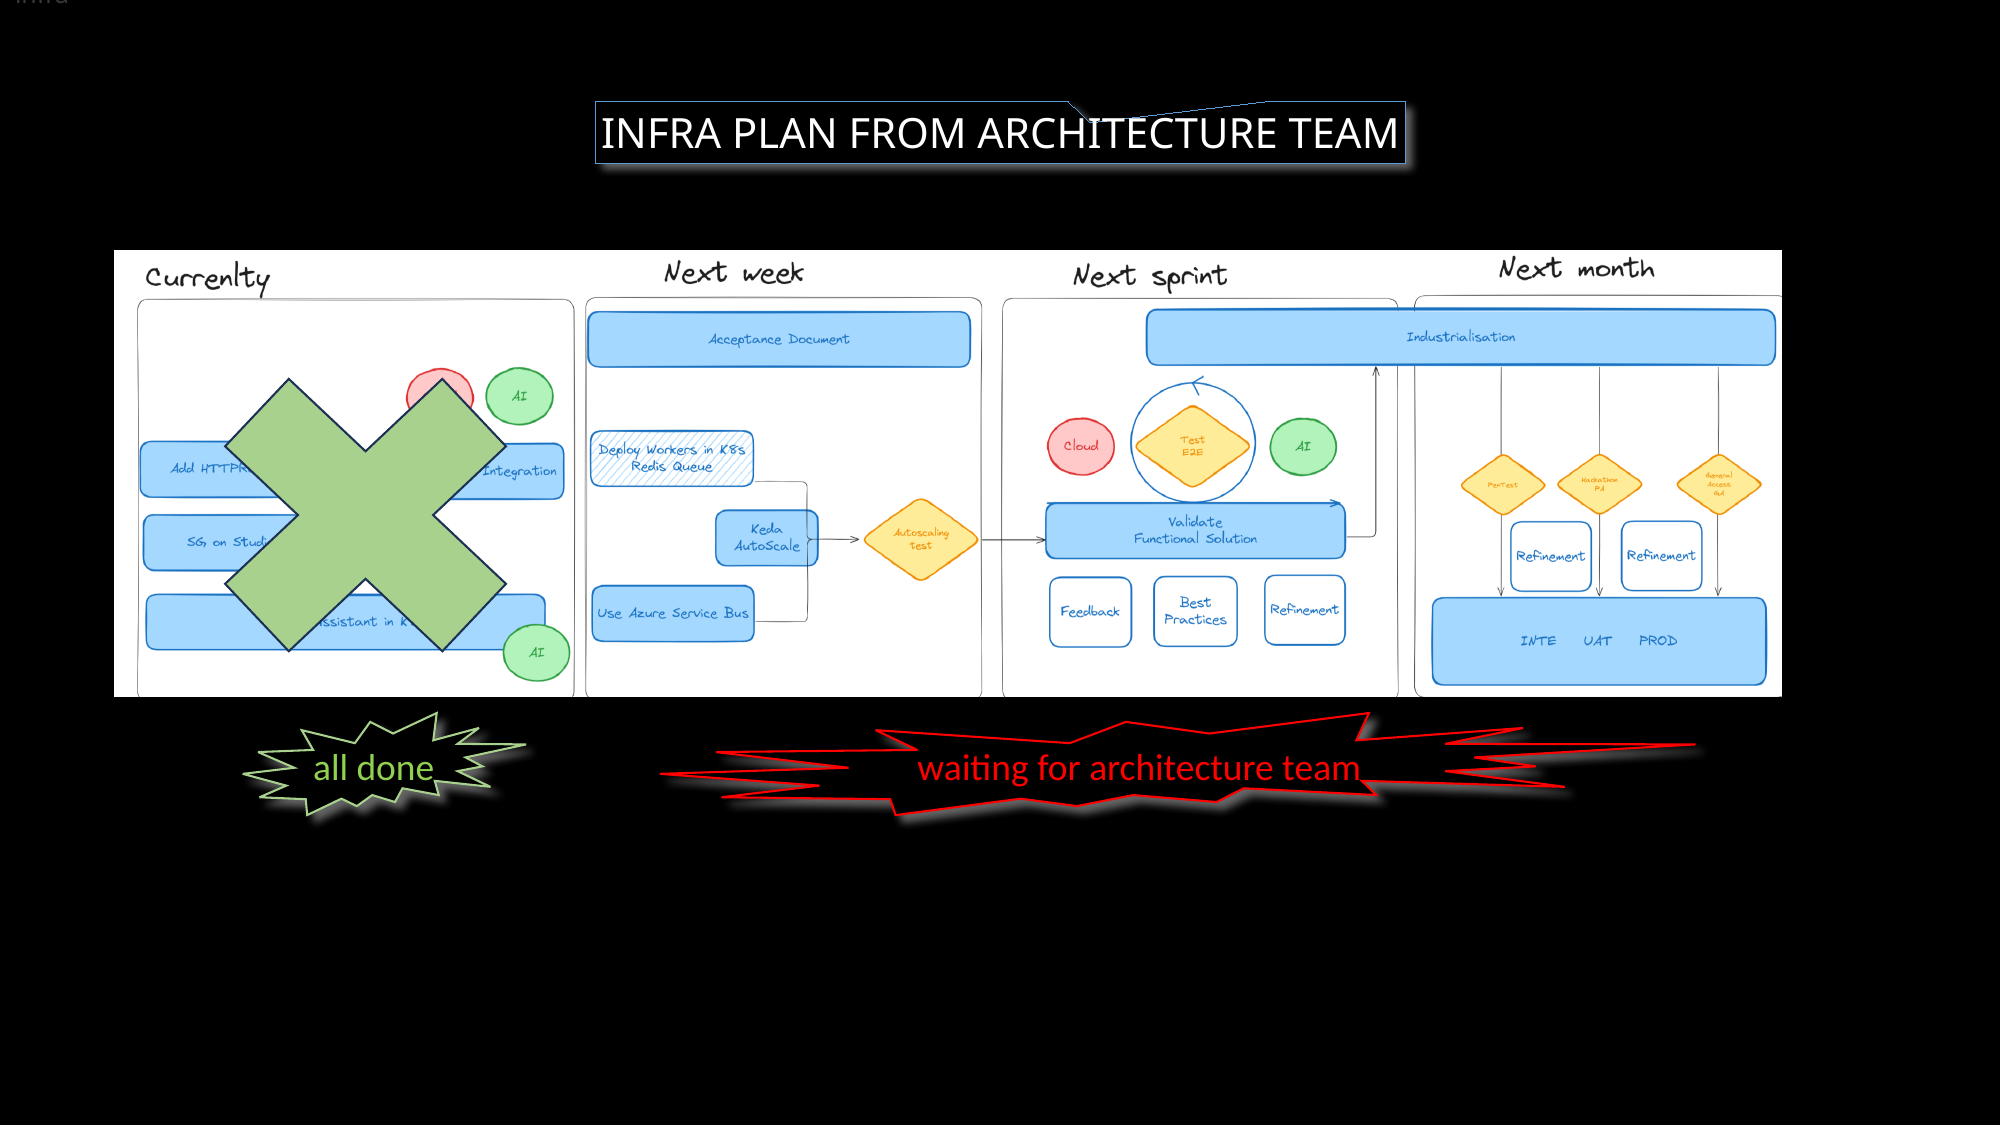

# 5.1 infra
INFRA PLAN FROM ARCHITECTURE TEAM
all done
waiting for architecture team